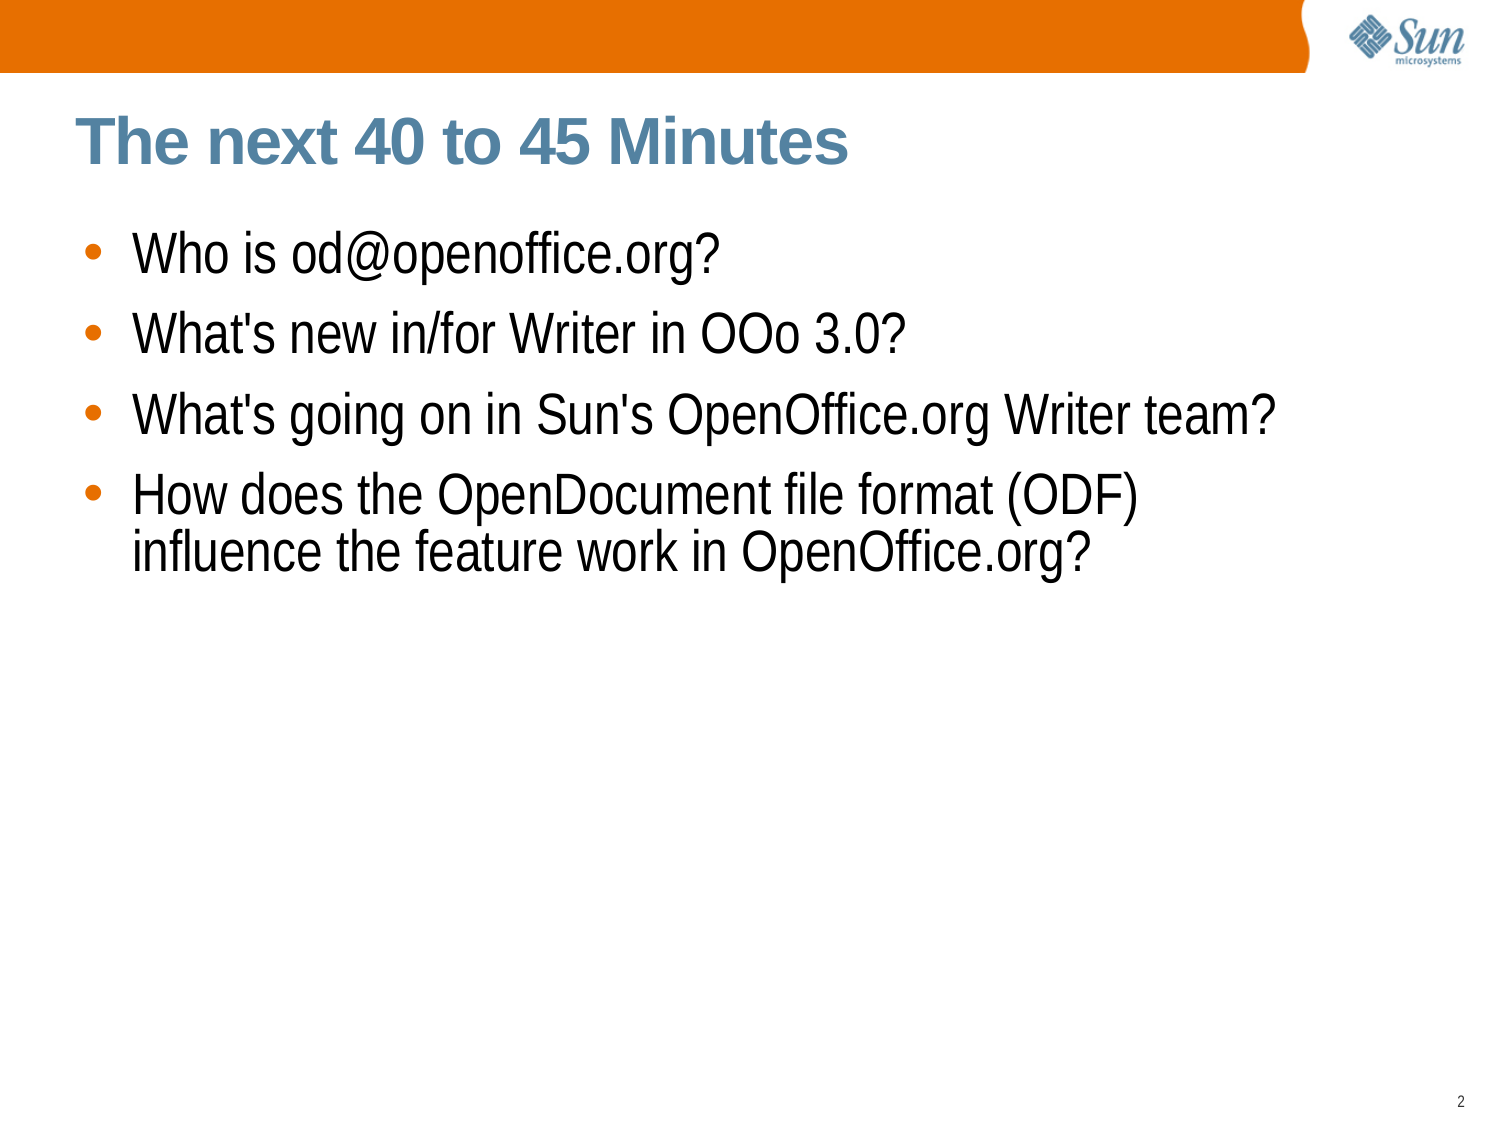

# The next 40 to 45 Minutes
Who is od@openoffice.org?
What's new in/for Writer in OOo 3.0?
What's going on in Sun's OpenOffice.org Writer team?
How does the OpenDocument file format (ODF)
influence the feature work in OpenOffice.org?